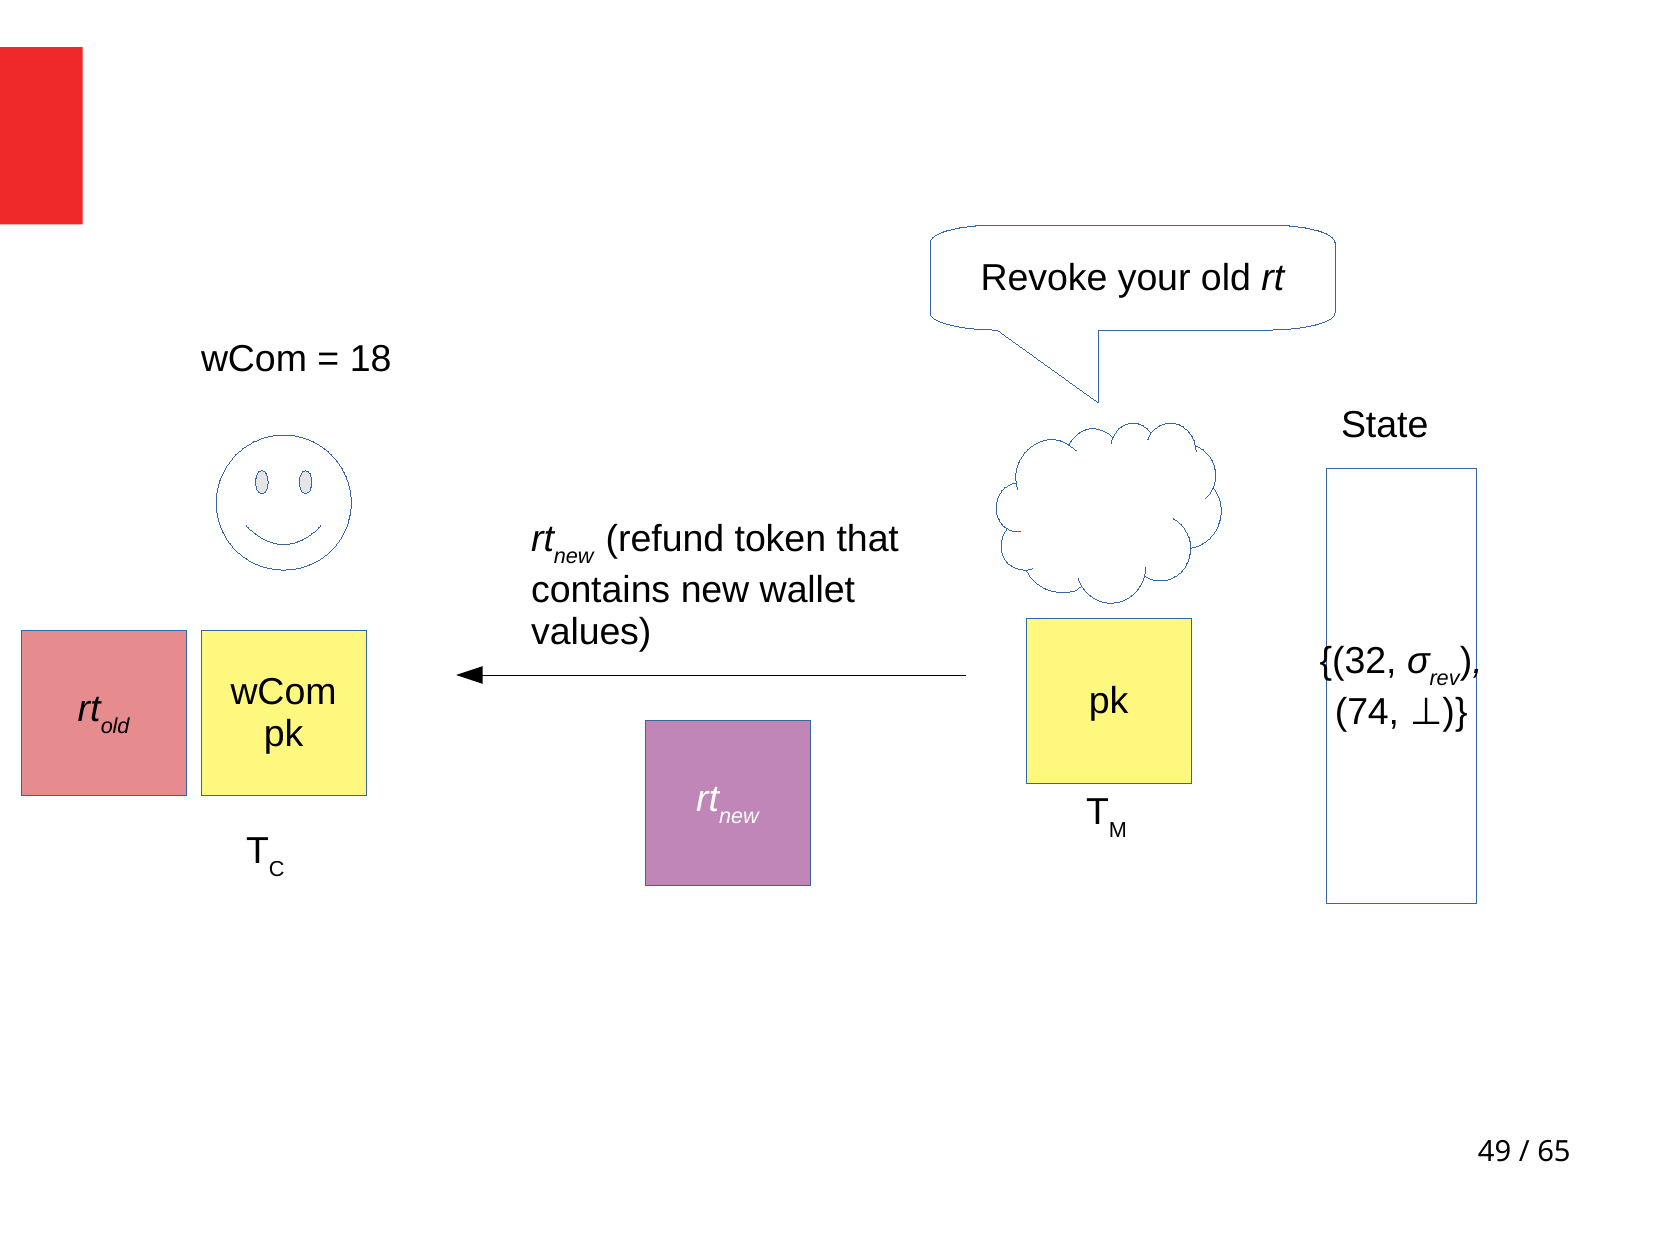

#
Revoke your old rt
wCom = 18
State
{(32, σrev),
(74, ⊥)}
rtnew (refund token that contains new wallet values)
pk
rtold
wCom
pk
rtnew
TM
TC
49